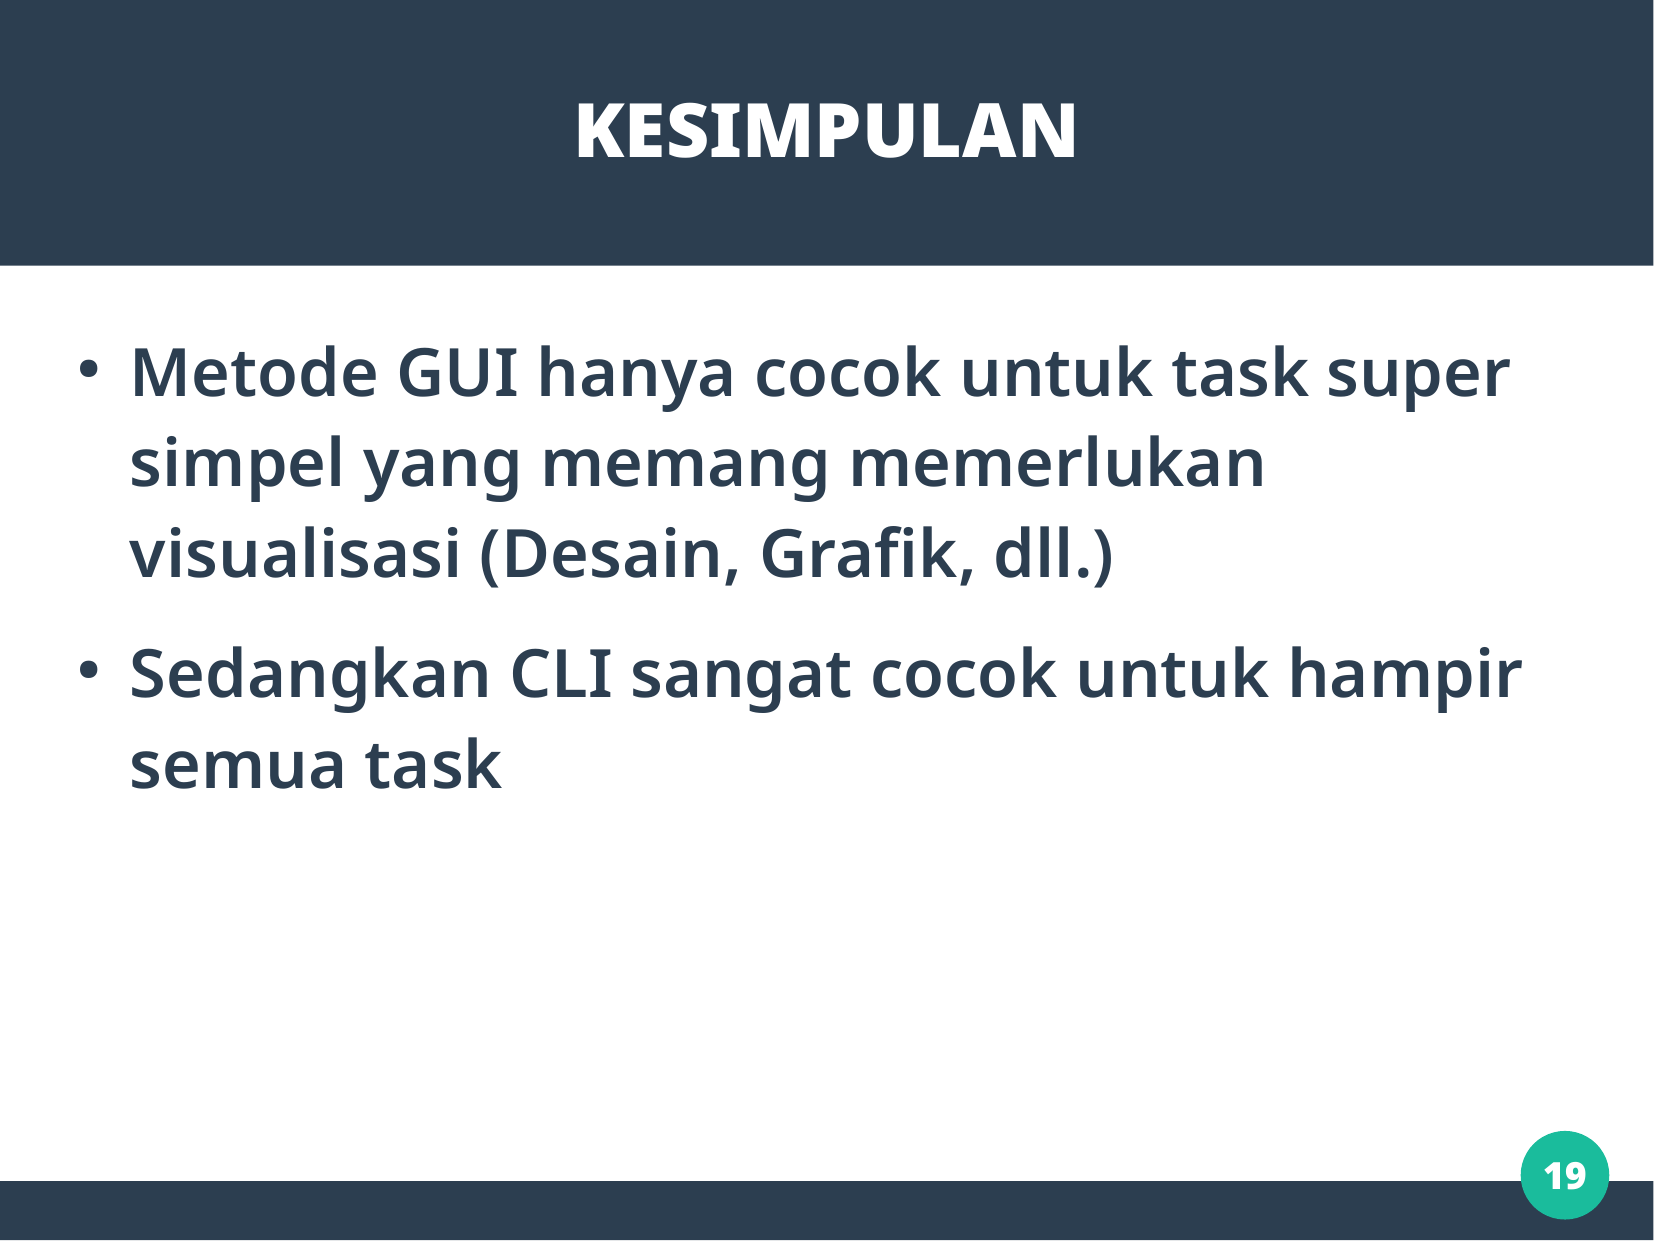

# KESIMPULAN
Metode GUI hanya cocok untuk task super simpel yang memang memerlukan visualisasi (Desain, Grafik, dll.)
Sedangkan CLI sangat cocok untuk hampir semua task
19